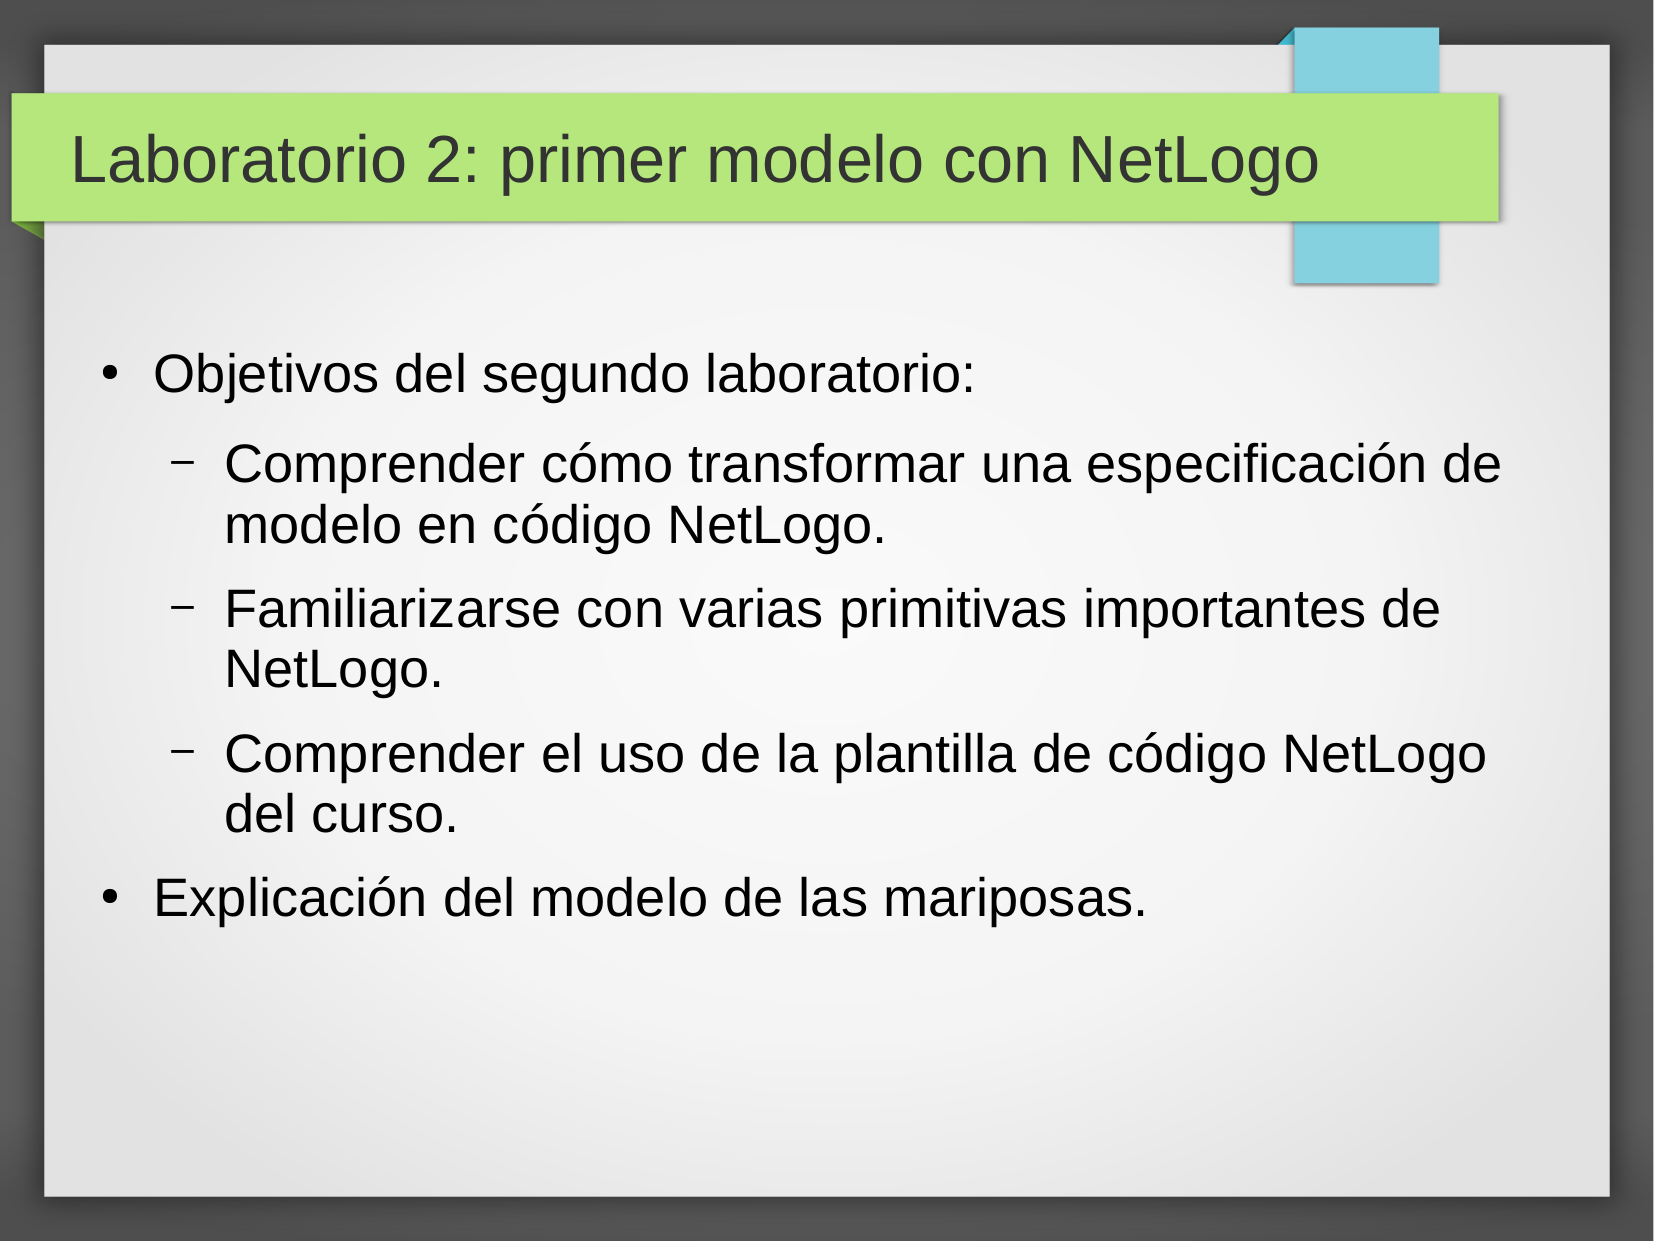

# Laboratorio 2: primer modelo con NetLogo
Objetivos del segundo laboratorio:
Comprender cómo transformar una especificación de modelo en código NetLogo.
Familiarizarse con varias primitivas importantes de NetLogo.
Comprender el uso de la plantilla de código NetLogo del curso.
Explicación del modelo de las mariposas.